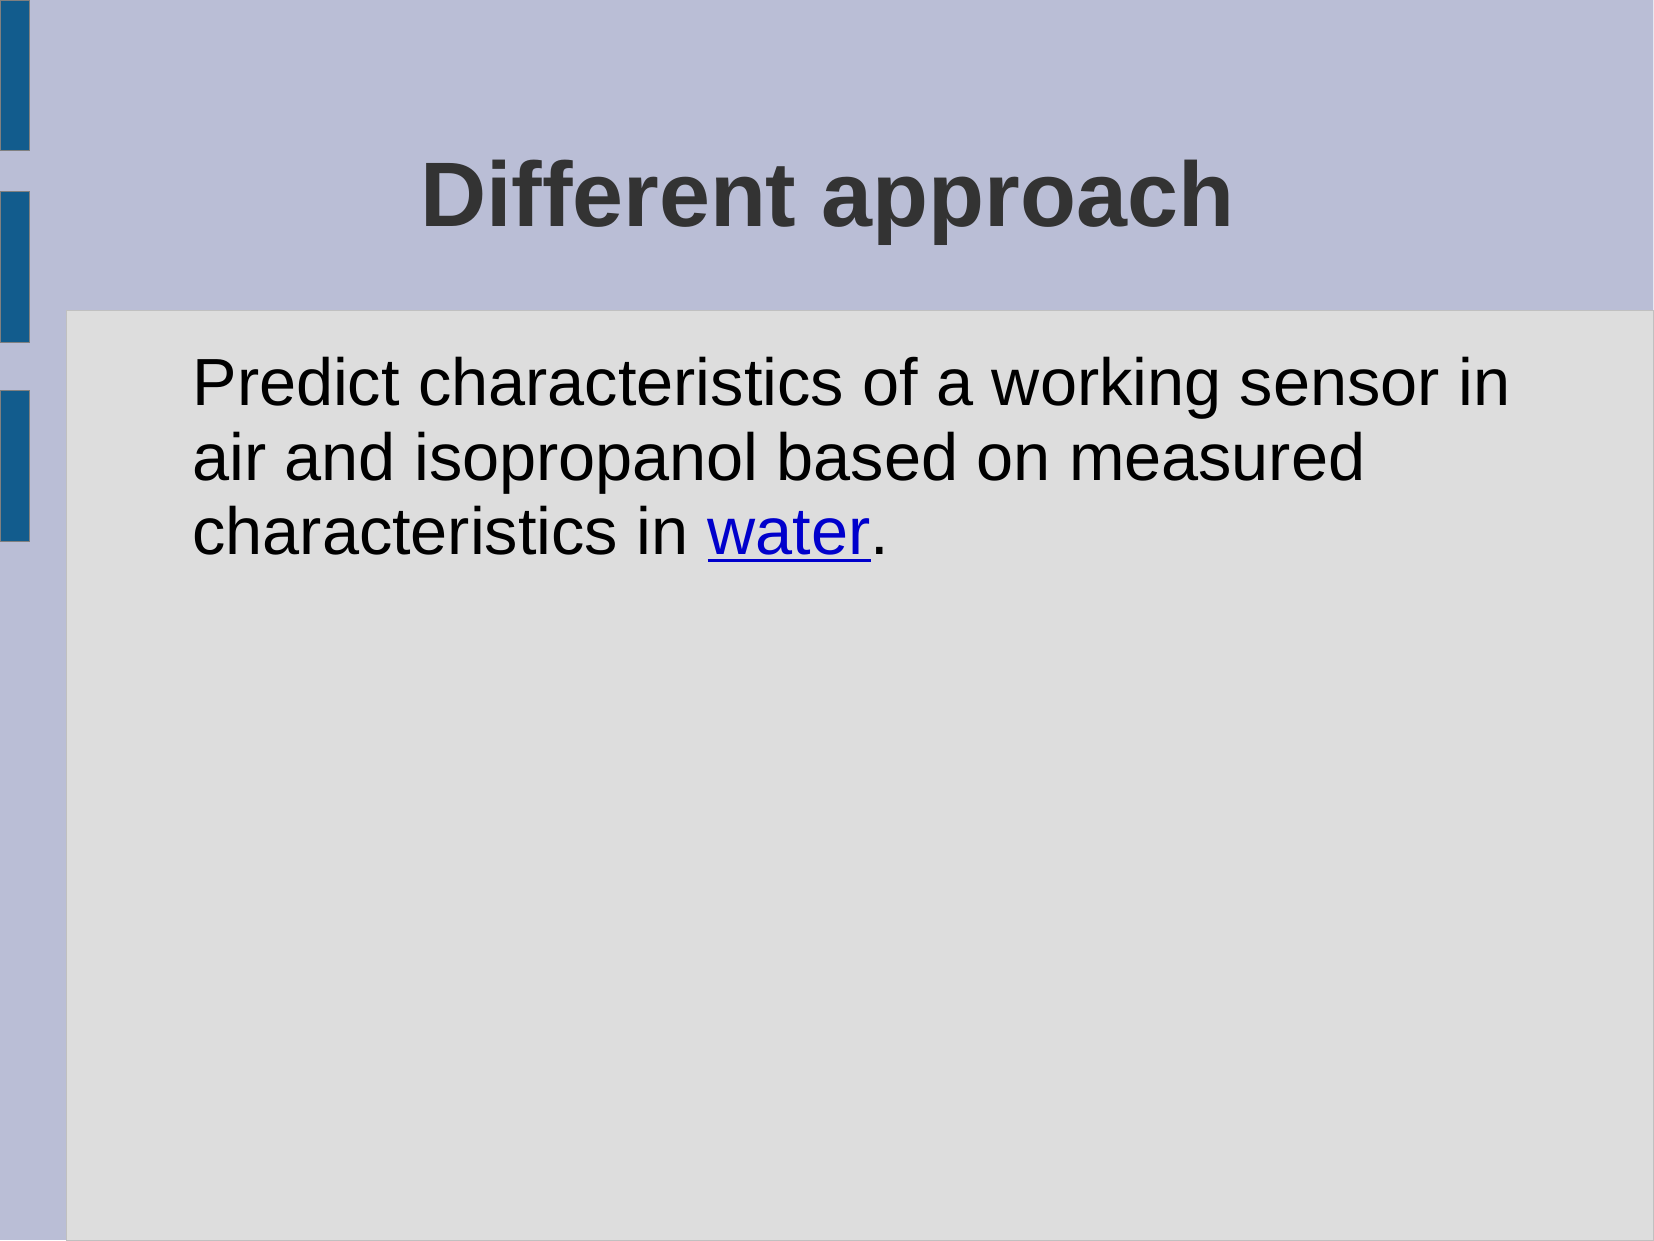

# Different approach
Predict characteristics of a working sensor in air and isopropanol based on measured characteristics in water.